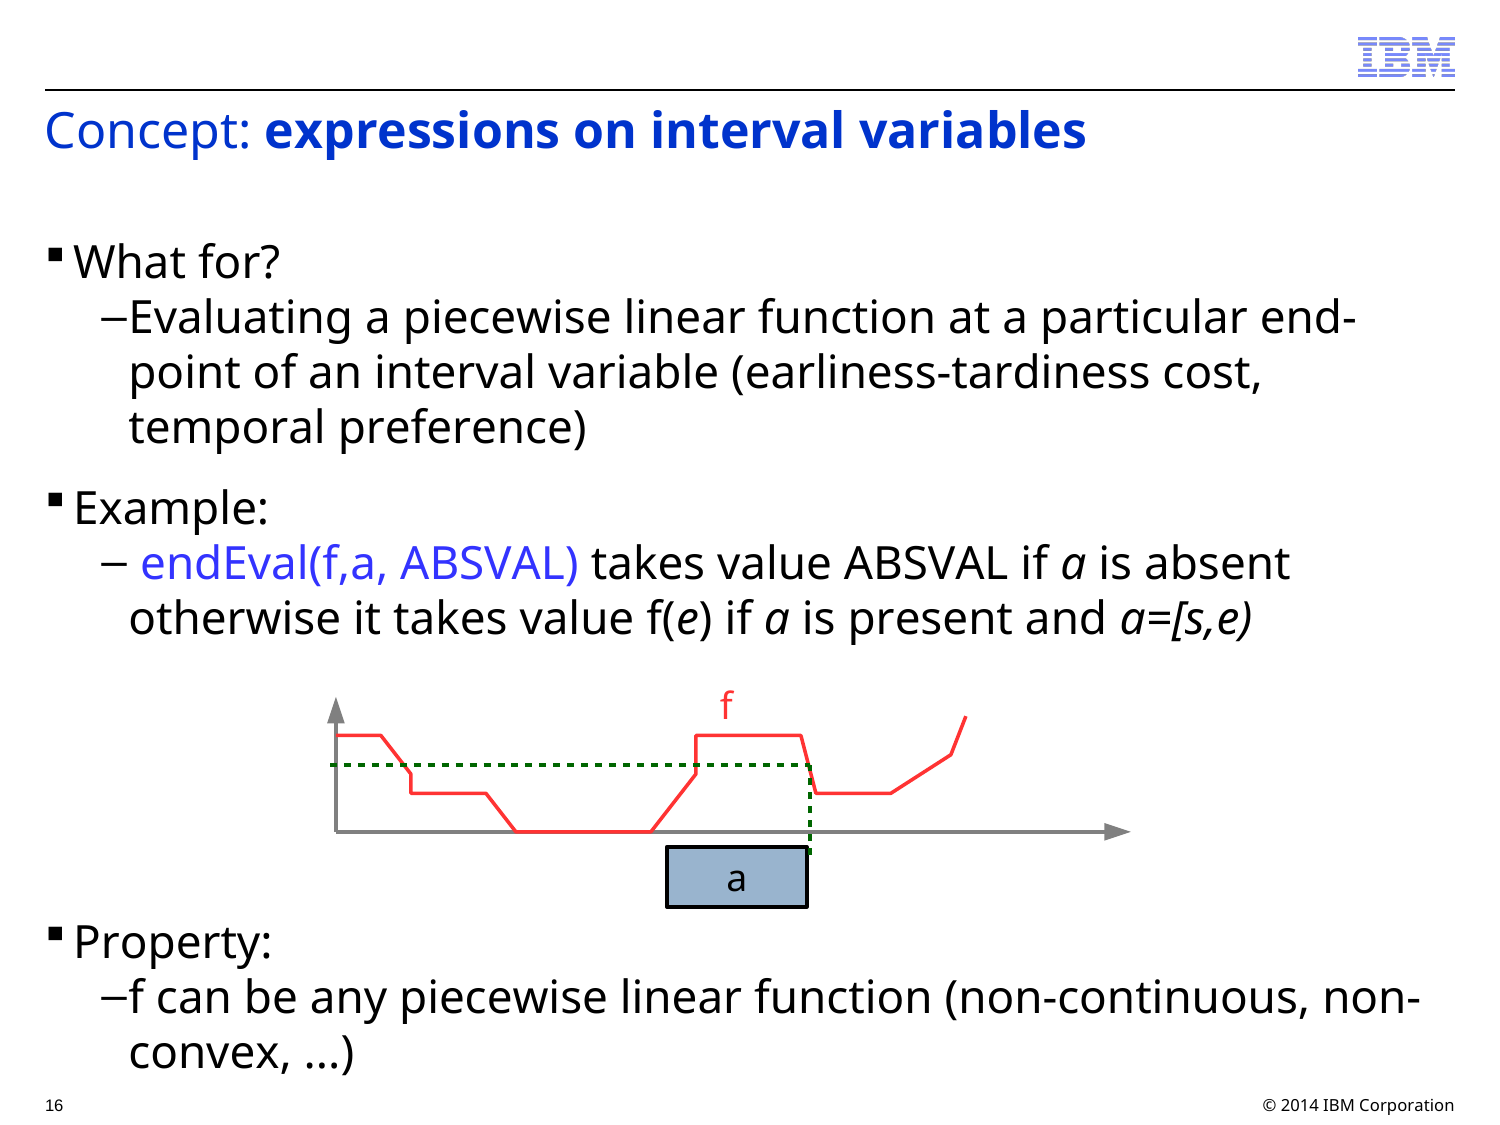

# Concept: expressions on interval variables
What for?
Evaluating a piecewise linear function at a particular end-point of an interval variable (earliness-tardiness cost, temporal preference)
Example:
 endEval(f,a, ABSVAL) takes value ABSVAL if a is absent otherwise it takes value f(e) if a is present and a=[s,e)
Property:
f can be any piecewise linear function (non-continuous, non-convex, ...)
f
a
16